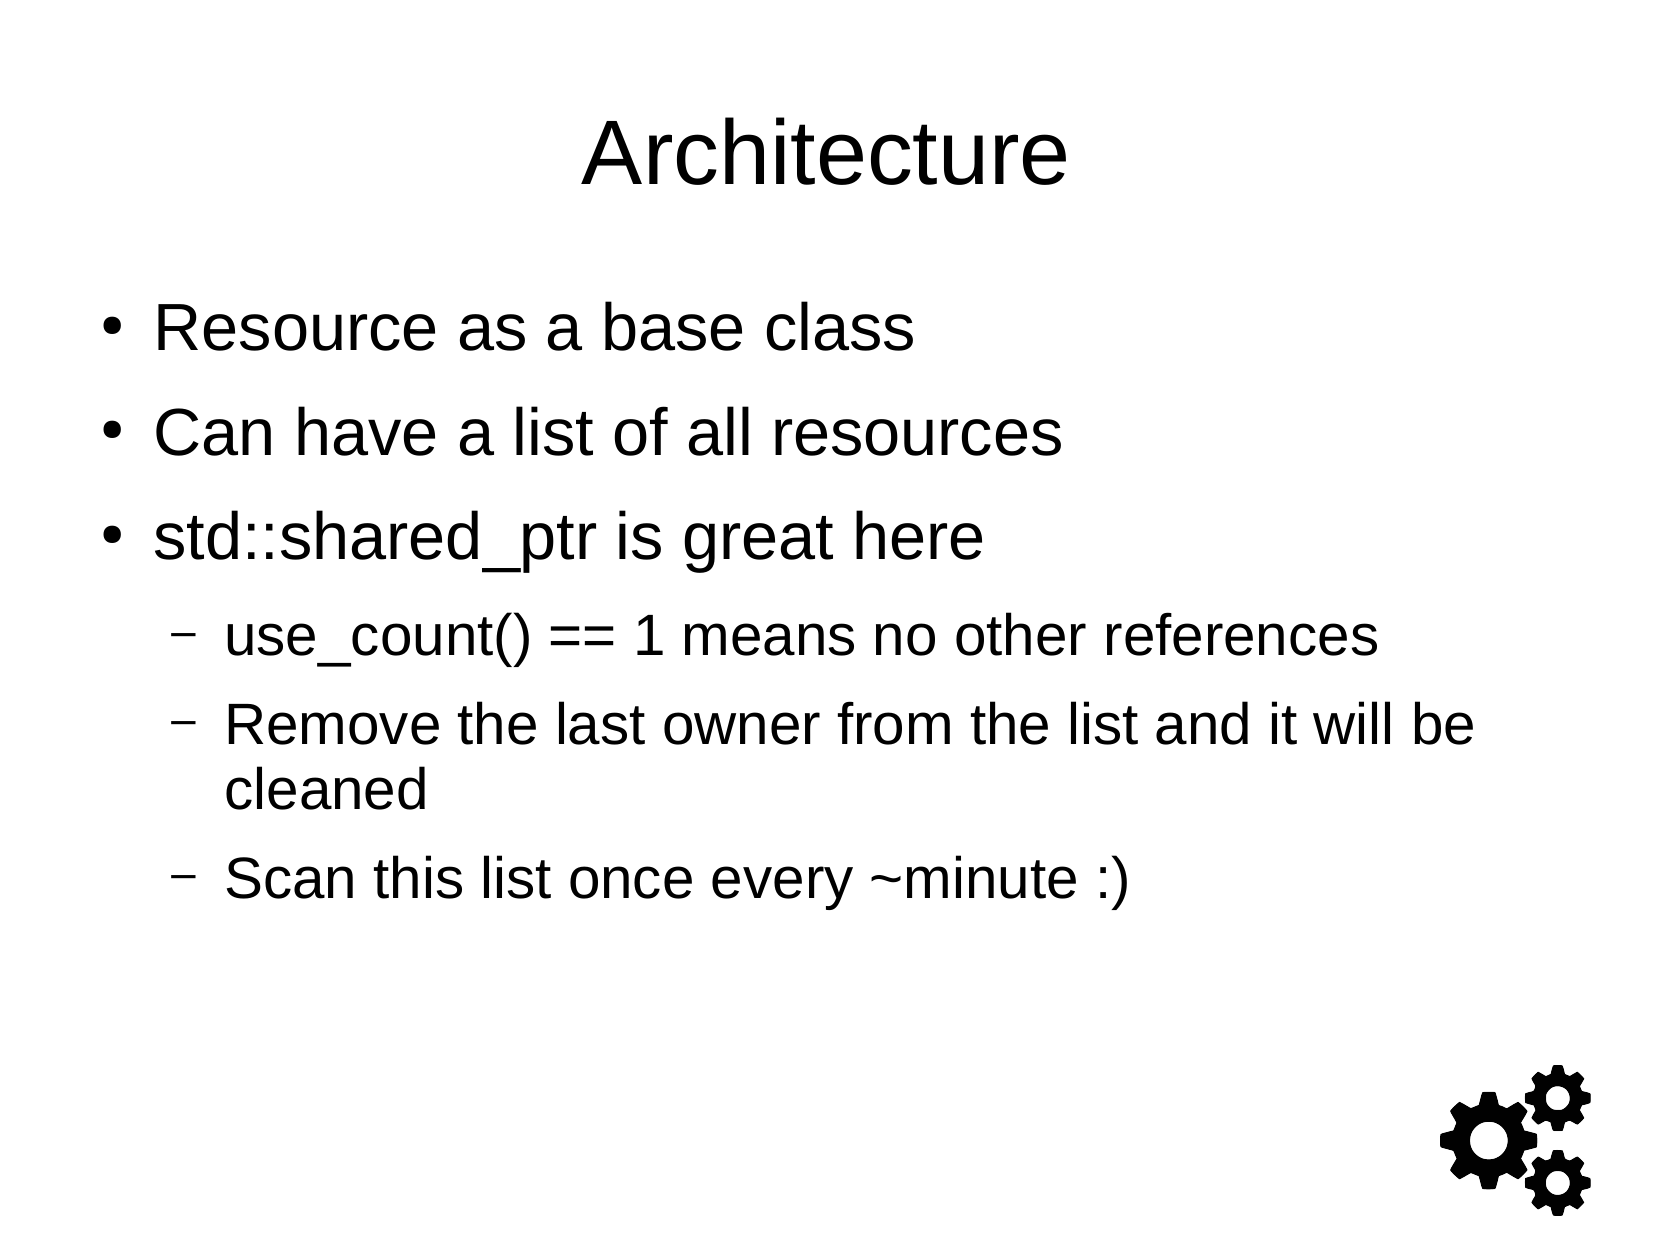

# Architecture
Resource as a base class
Can have a list of all resources
std::shared_ptr is great here
use_count() == 1 means no other references
Remove the last owner from the list and it will be cleaned
Scan this list once every ~minute :)